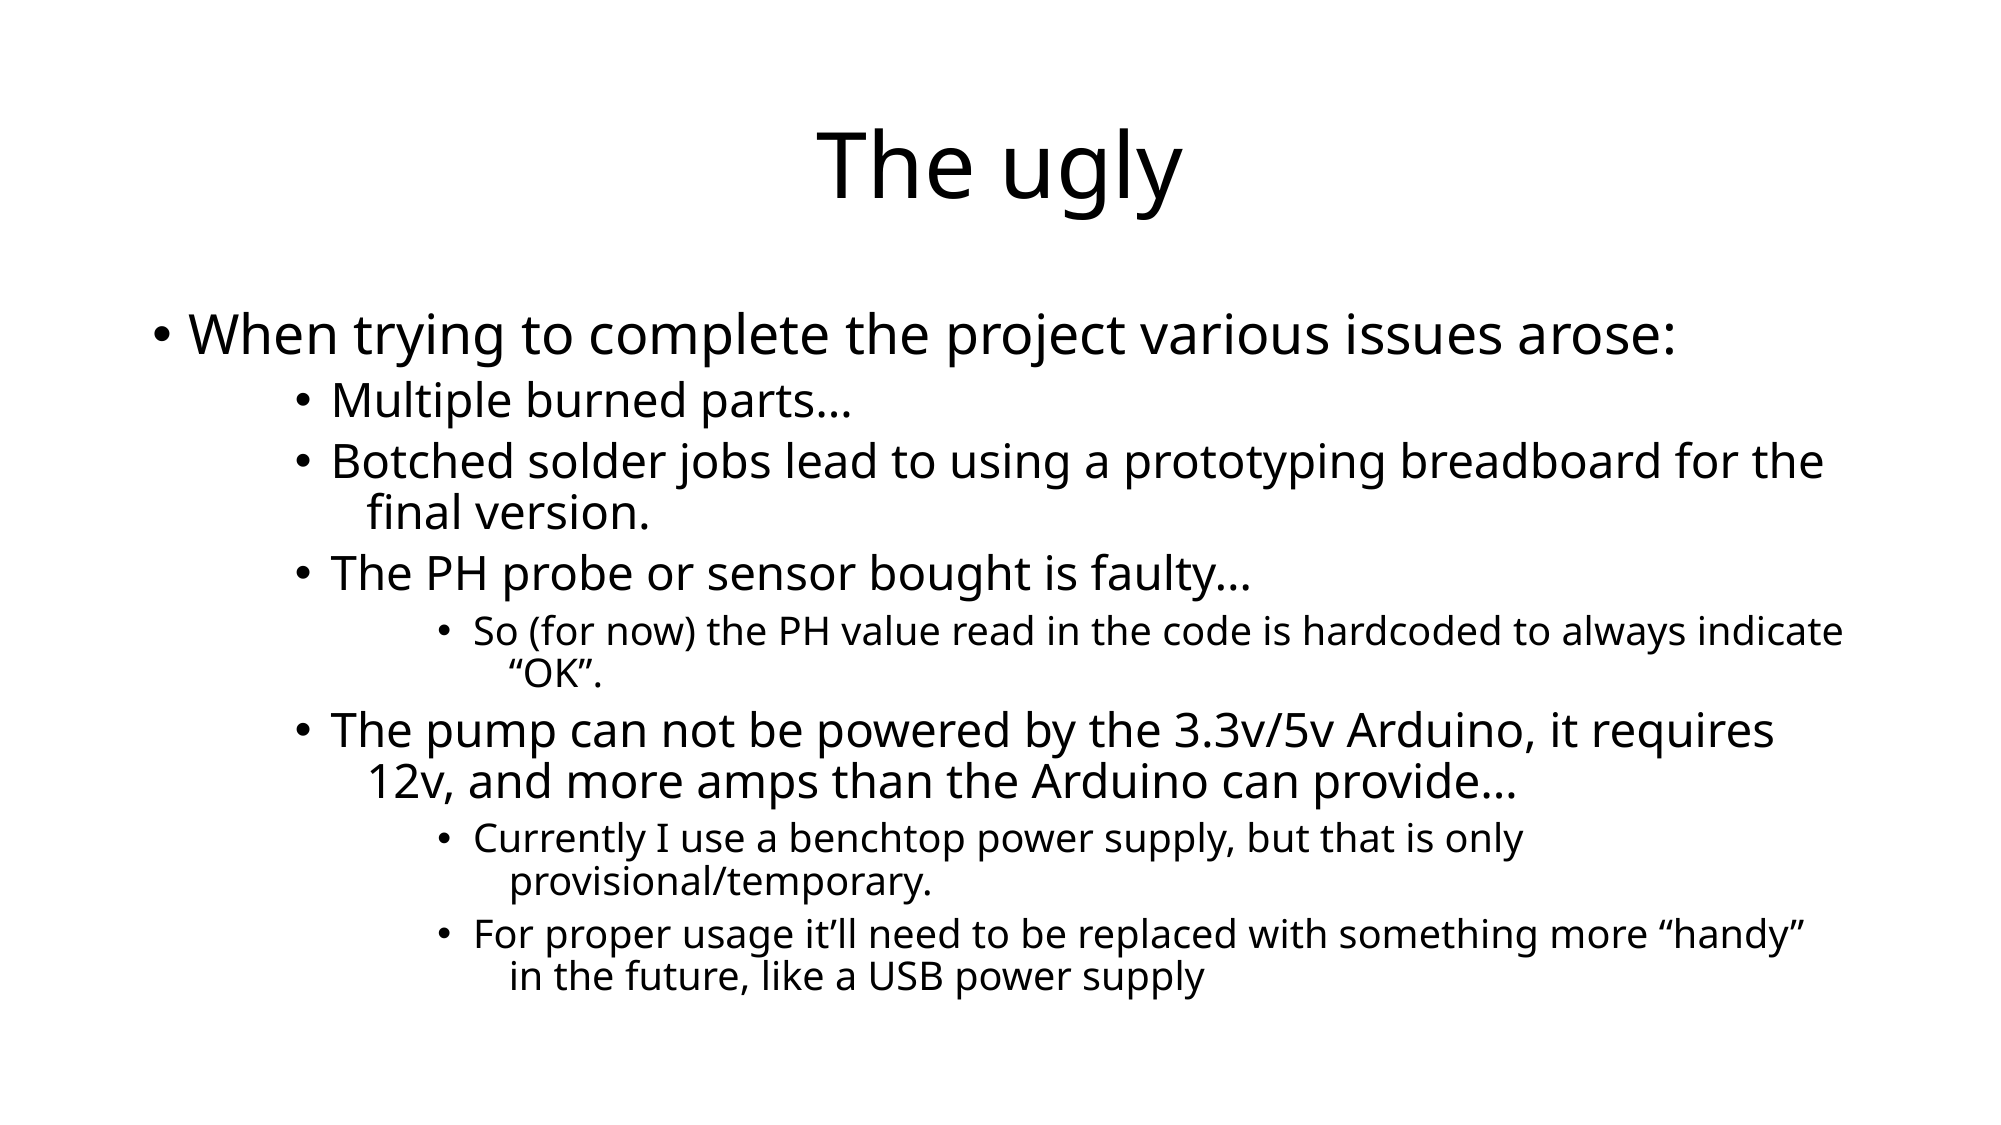

# The ugly
When trying to complete the project various issues arose:
Multiple burned parts…
Botched solder jobs lead to using a prototyping breadboard for the final version.
The PH probe or sensor bought is faulty…
So (for now) the PH value read in the code is hardcoded to always indicate “OK”.
The pump can not be powered by the 3.3v/5v Arduino, it requires 12v, and more amps than the Arduino can provide…
Currently I use a benchtop power supply, but that is only provisional/temporary.
For proper usage it’ll need to be replaced with something more “handy” in the future, like a USB power supply